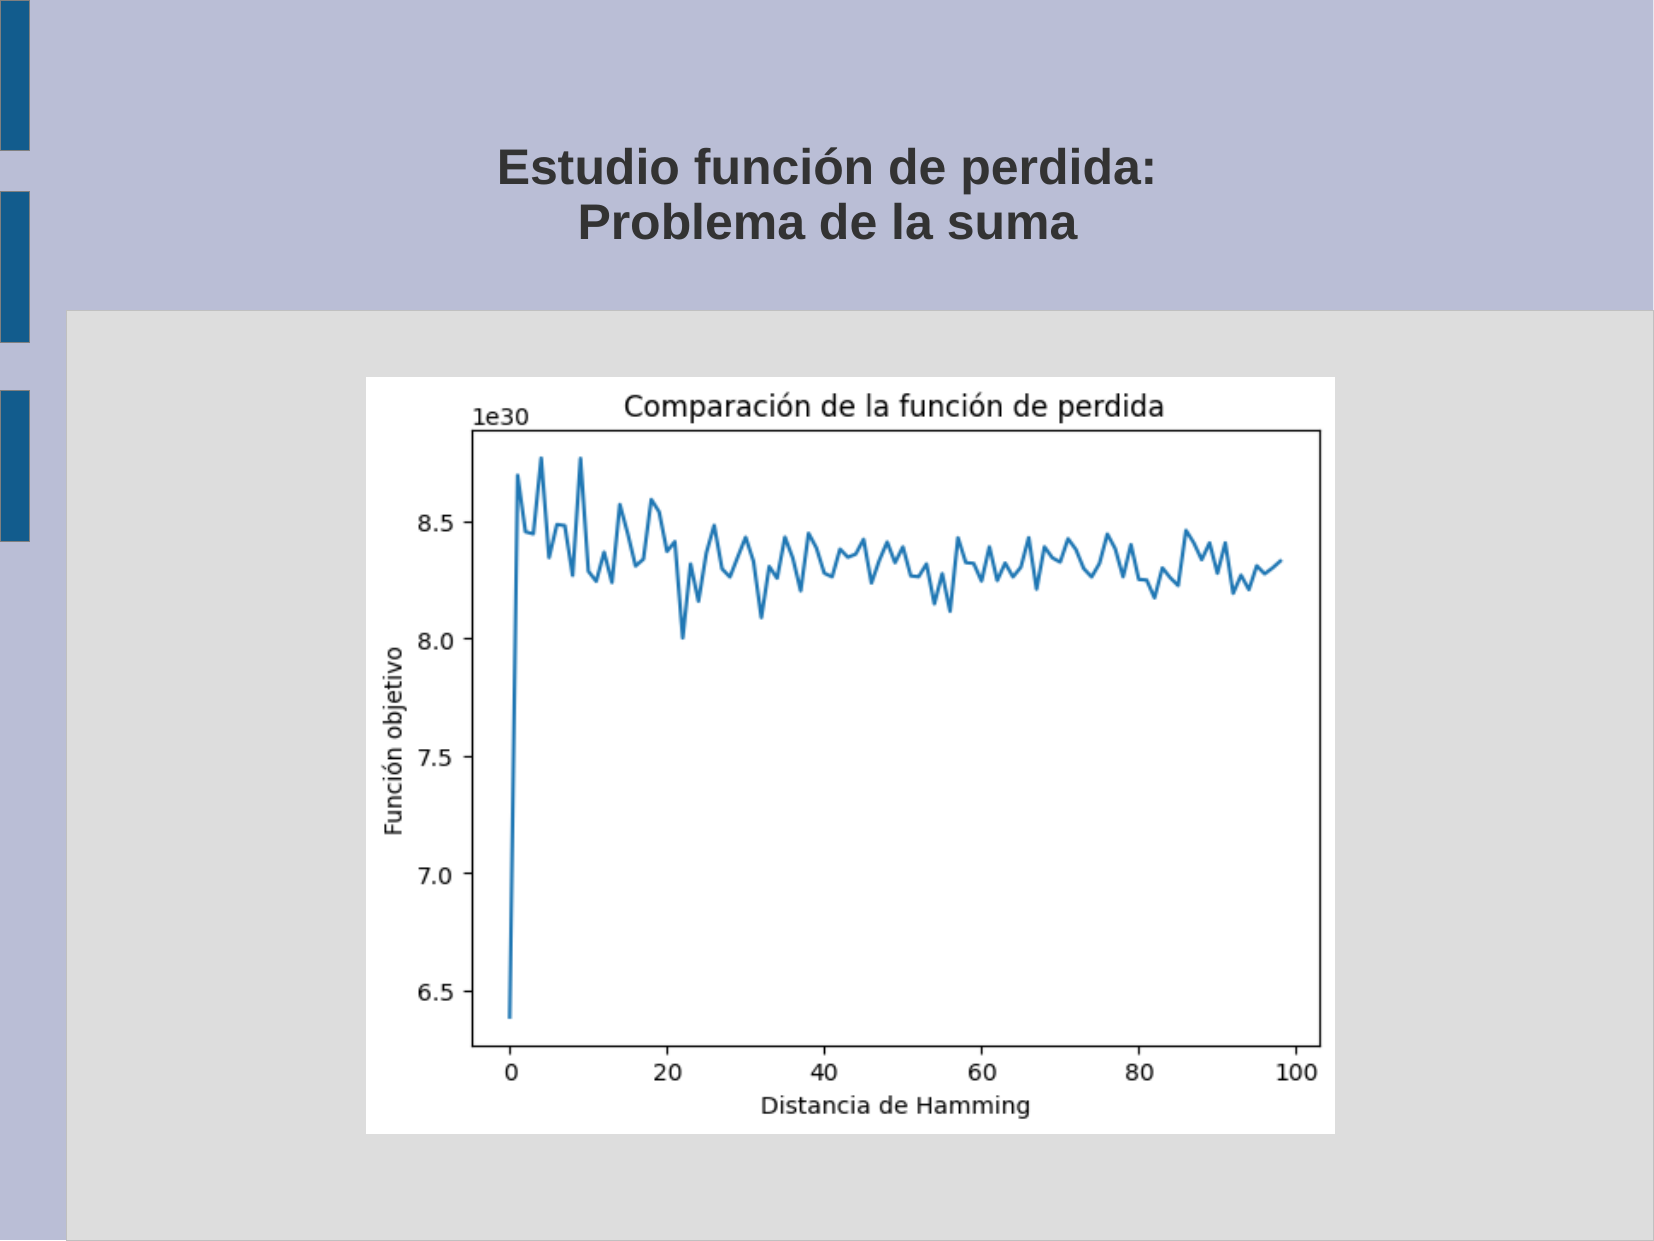

# Estudio función de perdida: Problema de la suma